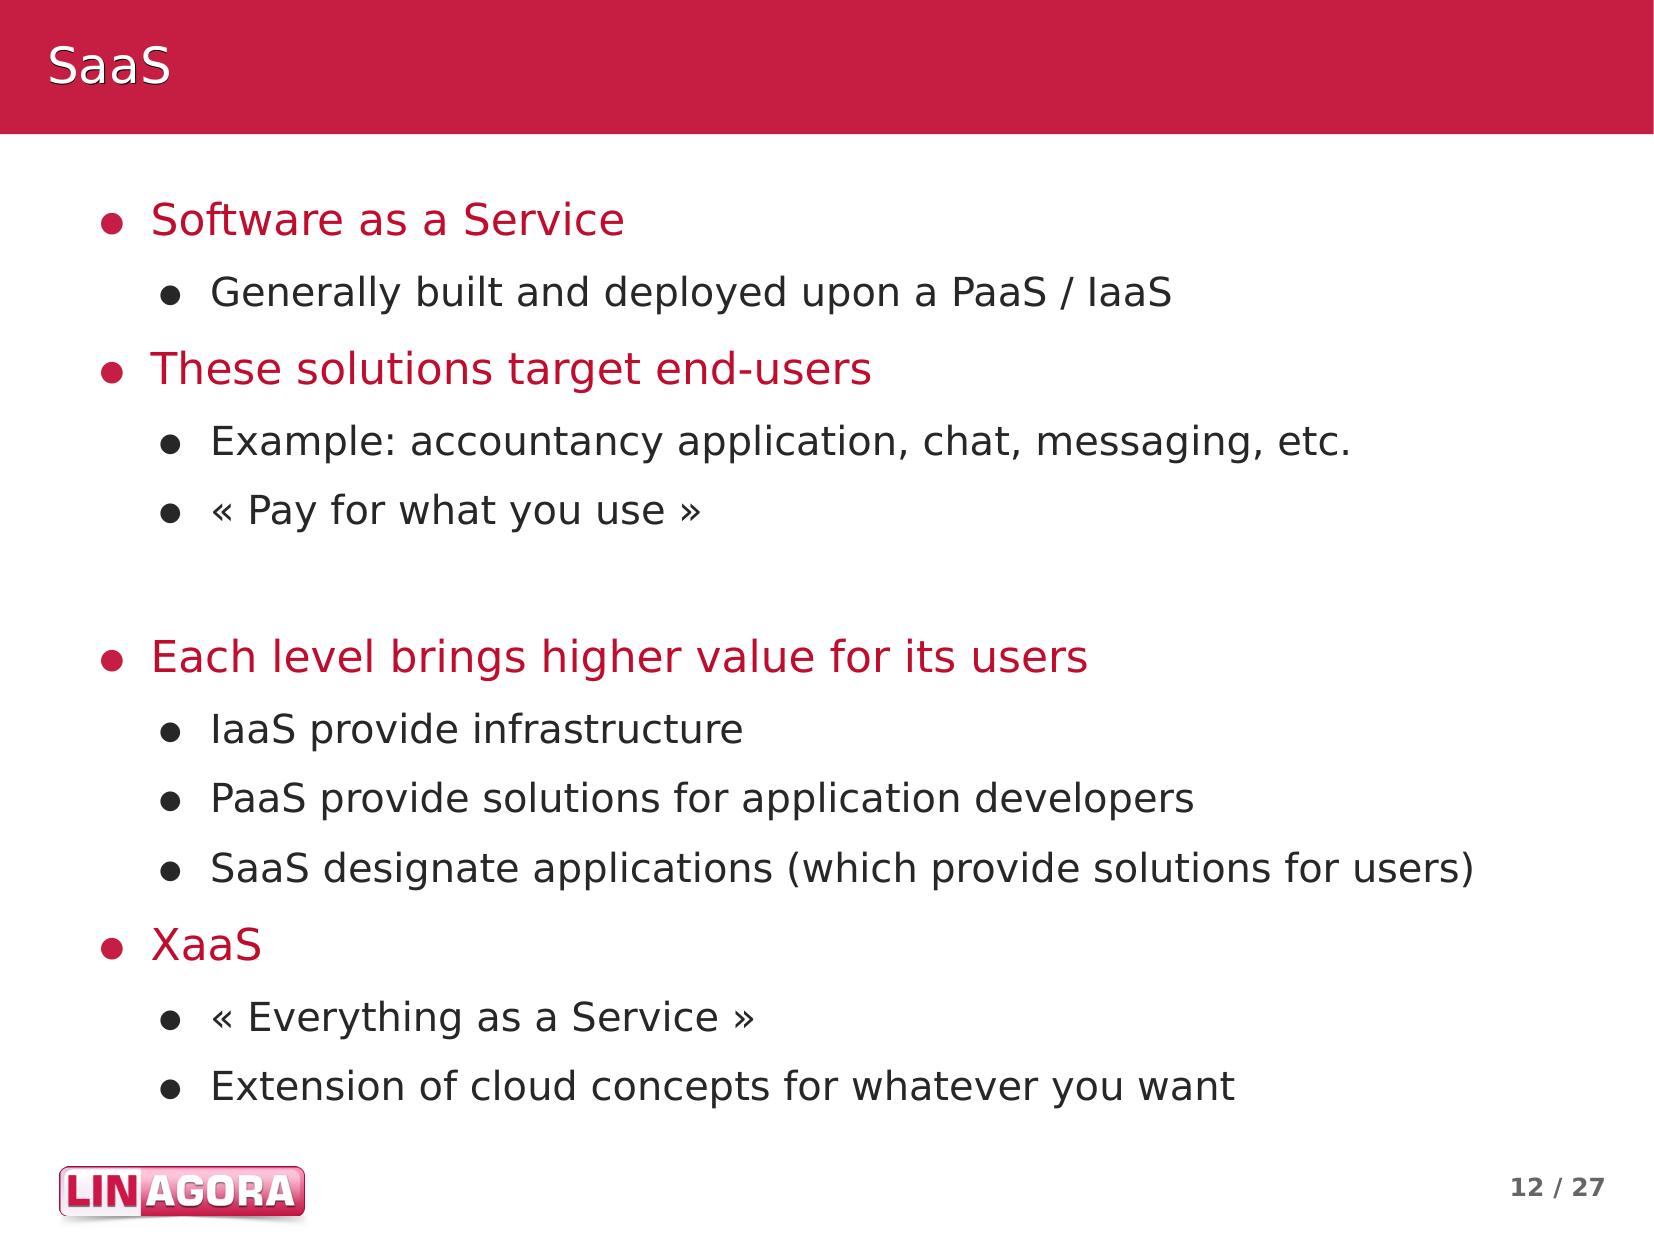

# SaaS
Software as a Service
Generally built and deployed upon a PaaS / IaaS
These solutions target end-users
Example: accountancy application, chat, messaging, etc.
« Pay for what you use »
Each level brings higher value for its users
IaaS provide infrastructure
PaaS provide solutions for application developers
SaaS designate applications (which provide solutions for users)
XaaS
« Everything as a Service »
Extension of cloud concepts for whatever you want